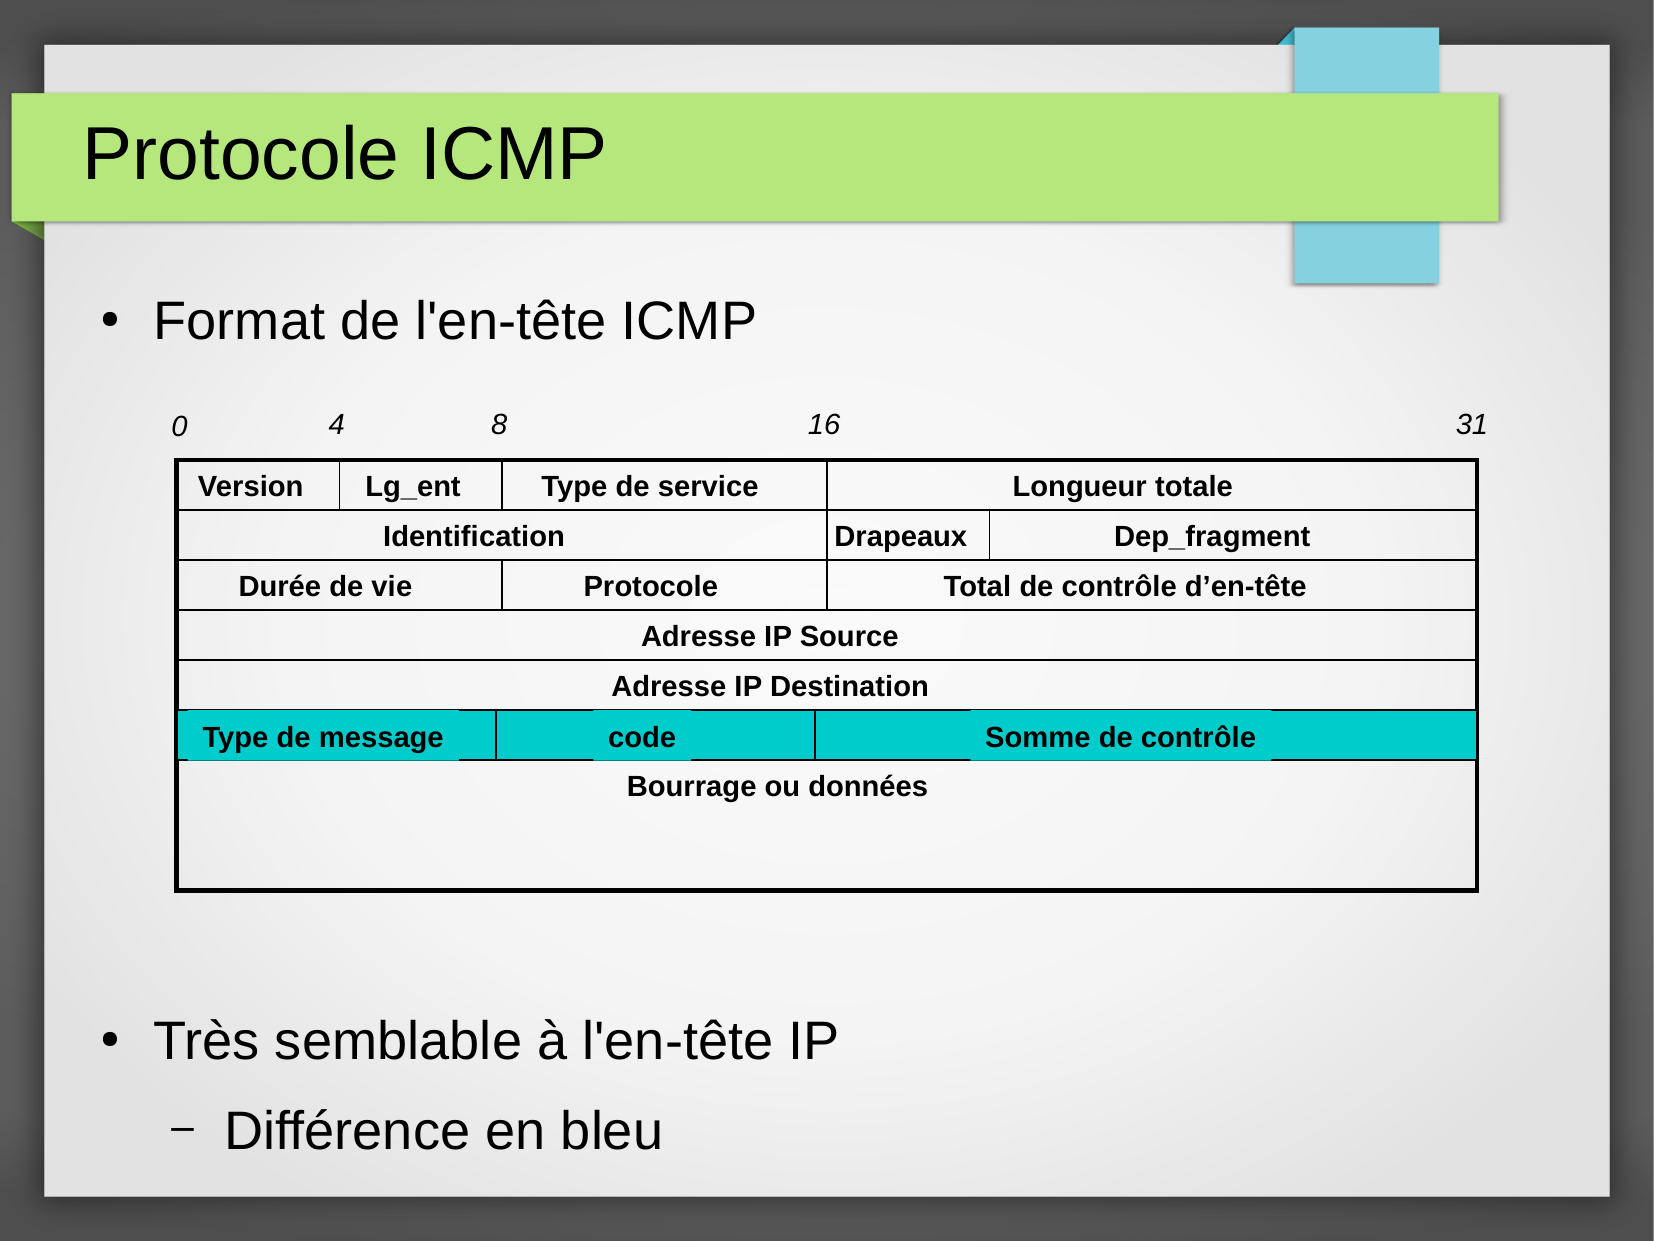

# Protocole ICMP
Format de l'en-tête ICMP
Très semblable à l'en-tête IP
Différence en bleu
4
8
16
31
0
Version
Lg_ent
Type de service
Longueur totale
Identification
Drapeaux
Dep_fragment
Durée de vie
Protocole
Total de contrôle d’en-tête
Adresse IP Source
Adresse IP Destination
Type de message
Somme de contrôle
code
Bourrage ou données